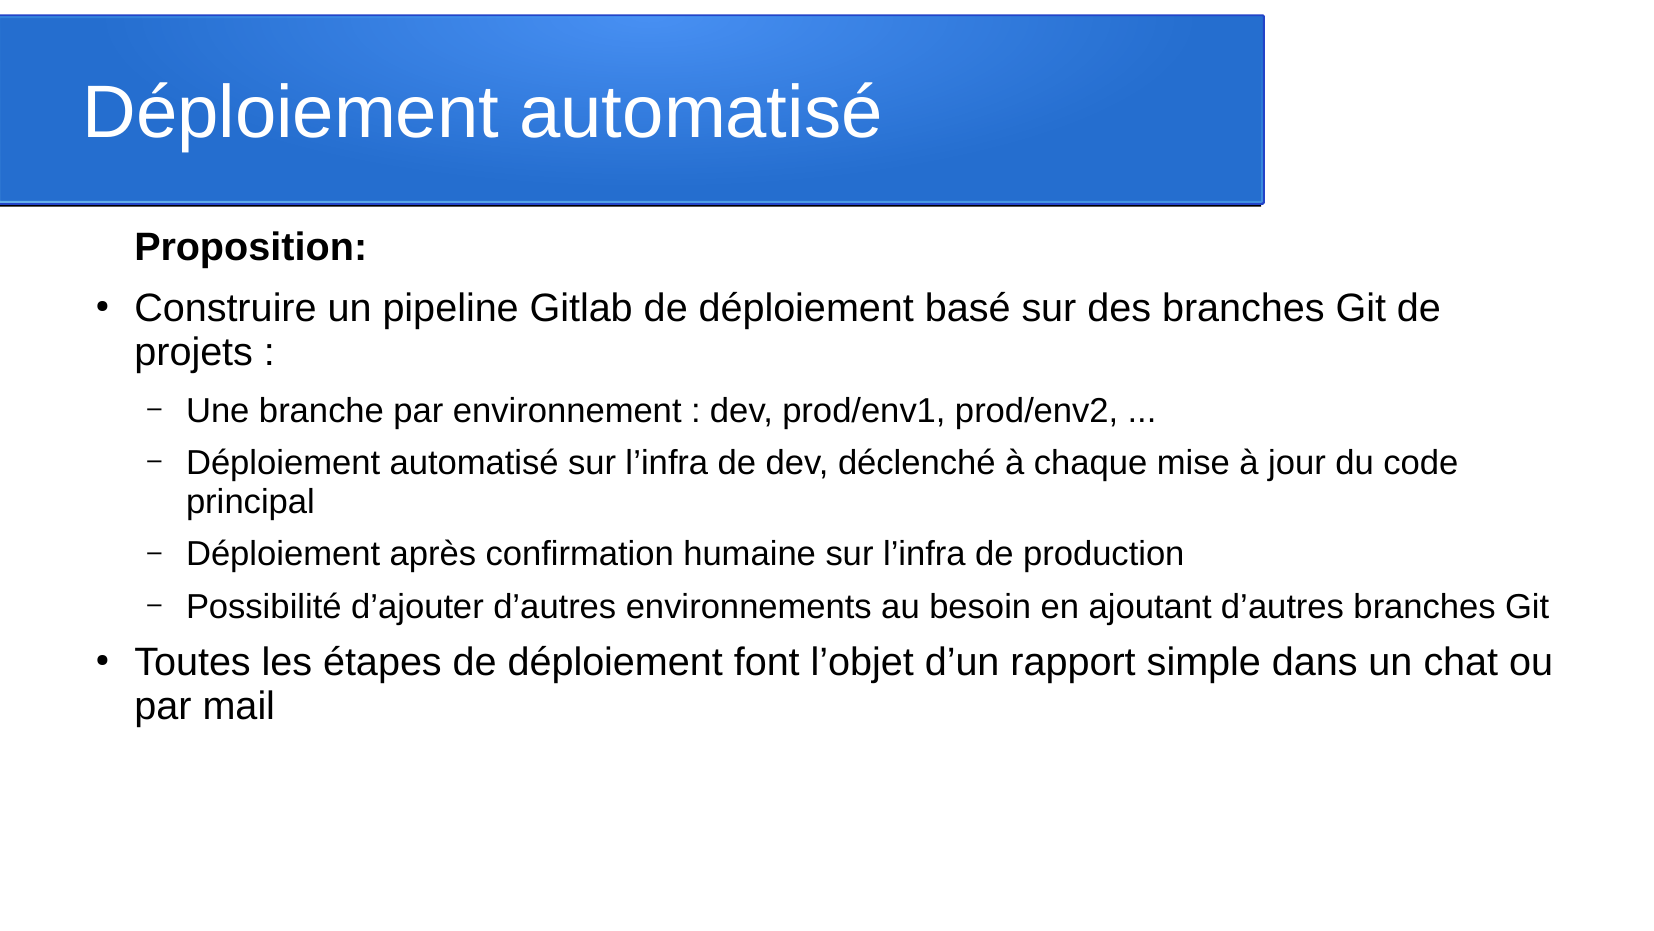

# Déploiement automatisé
Proposition:
Construire un pipeline Gitlab de déploiement basé sur des branches Git de projets :
Une branche par environnement : dev, prod/env1, prod/env2, ...
Déploiement automatisé sur l’infra de dev, déclenché à chaque mise à jour du code principal
Déploiement après confirmation humaine sur l’infra de production
Possibilité d’ajouter d’autres environnements au besoin en ajoutant d’autres branches Git
Toutes les étapes de déploiement font l’objet d’un rapport simple dans un chat ou par mail